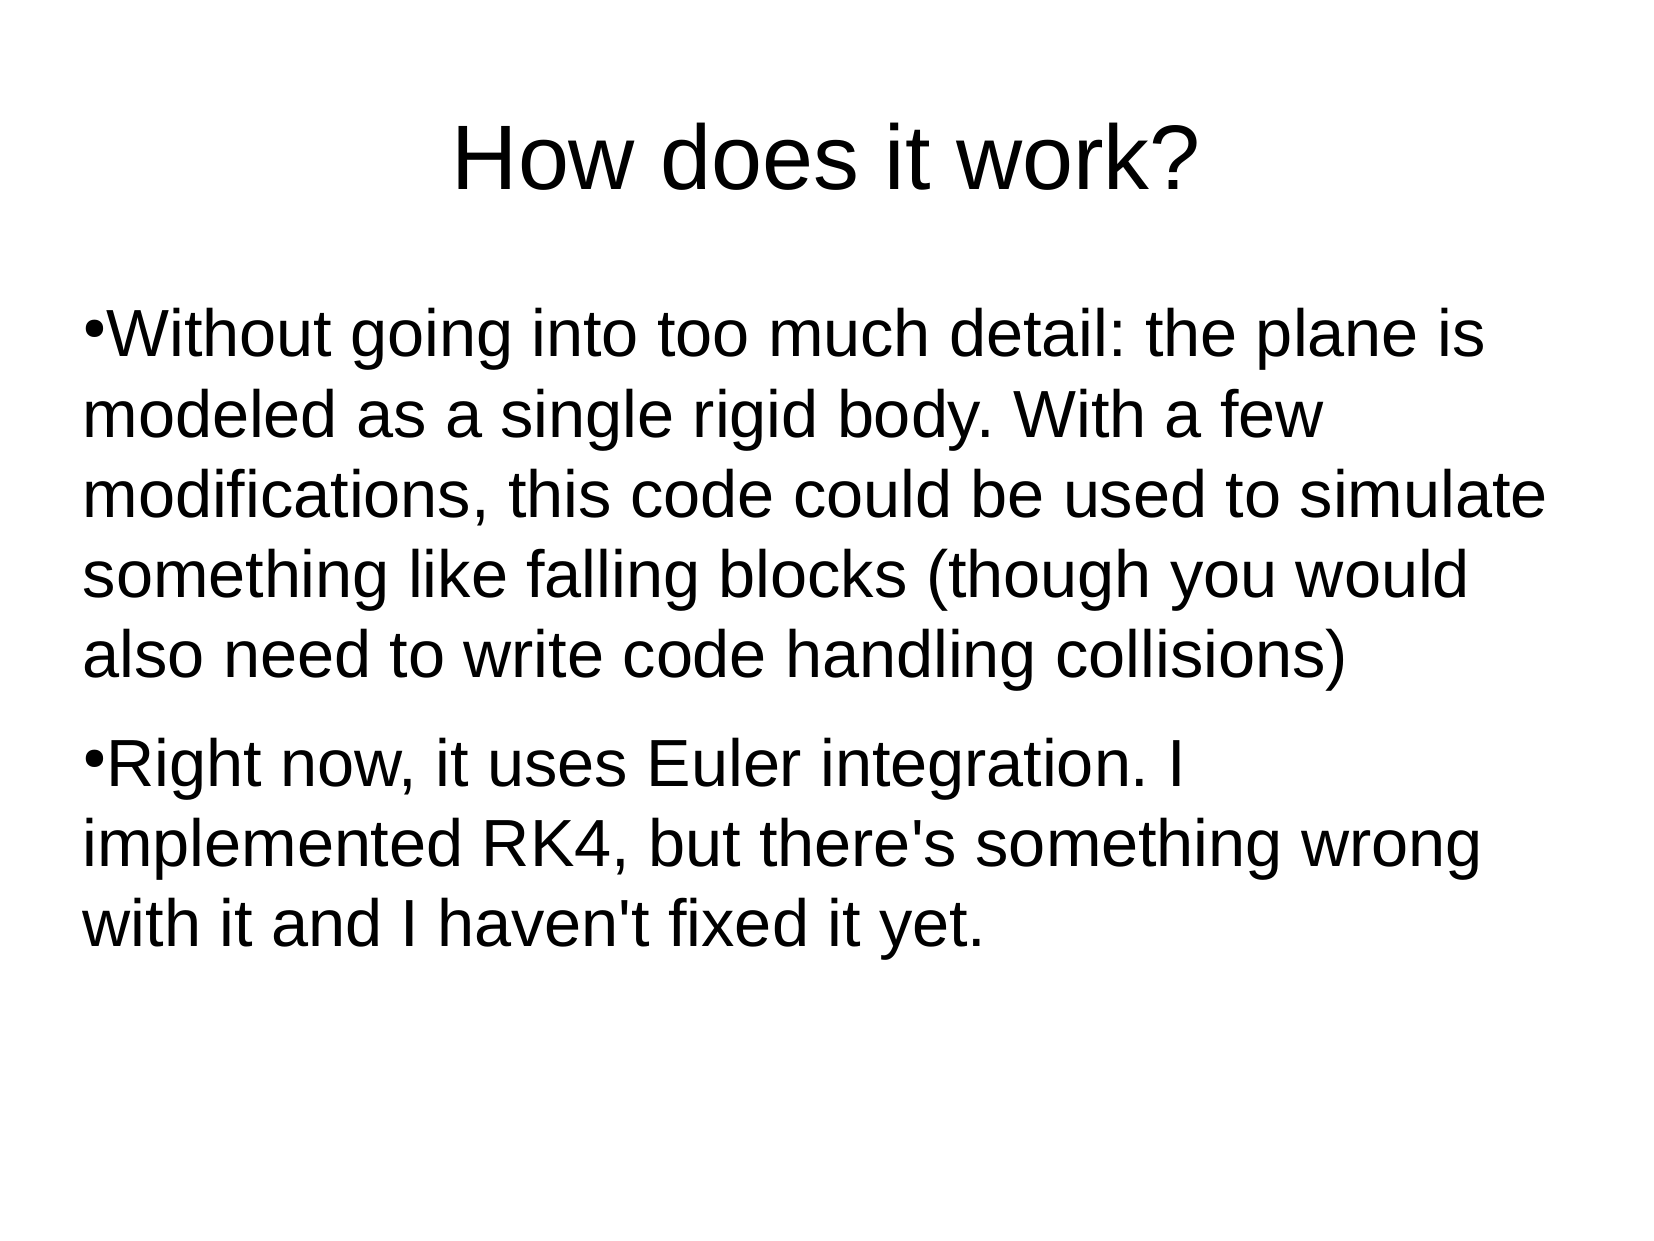

# How does it work?
Without going into too much detail: the plane is modeled as a single rigid body. With a few modifications, this code could be used to simulate something like falling blocks (though you would also need to write code handling collisions)
Right now, it uses Euler integration. I implemented RK4, but there's something wrong with it and I haven't fixed it yet.